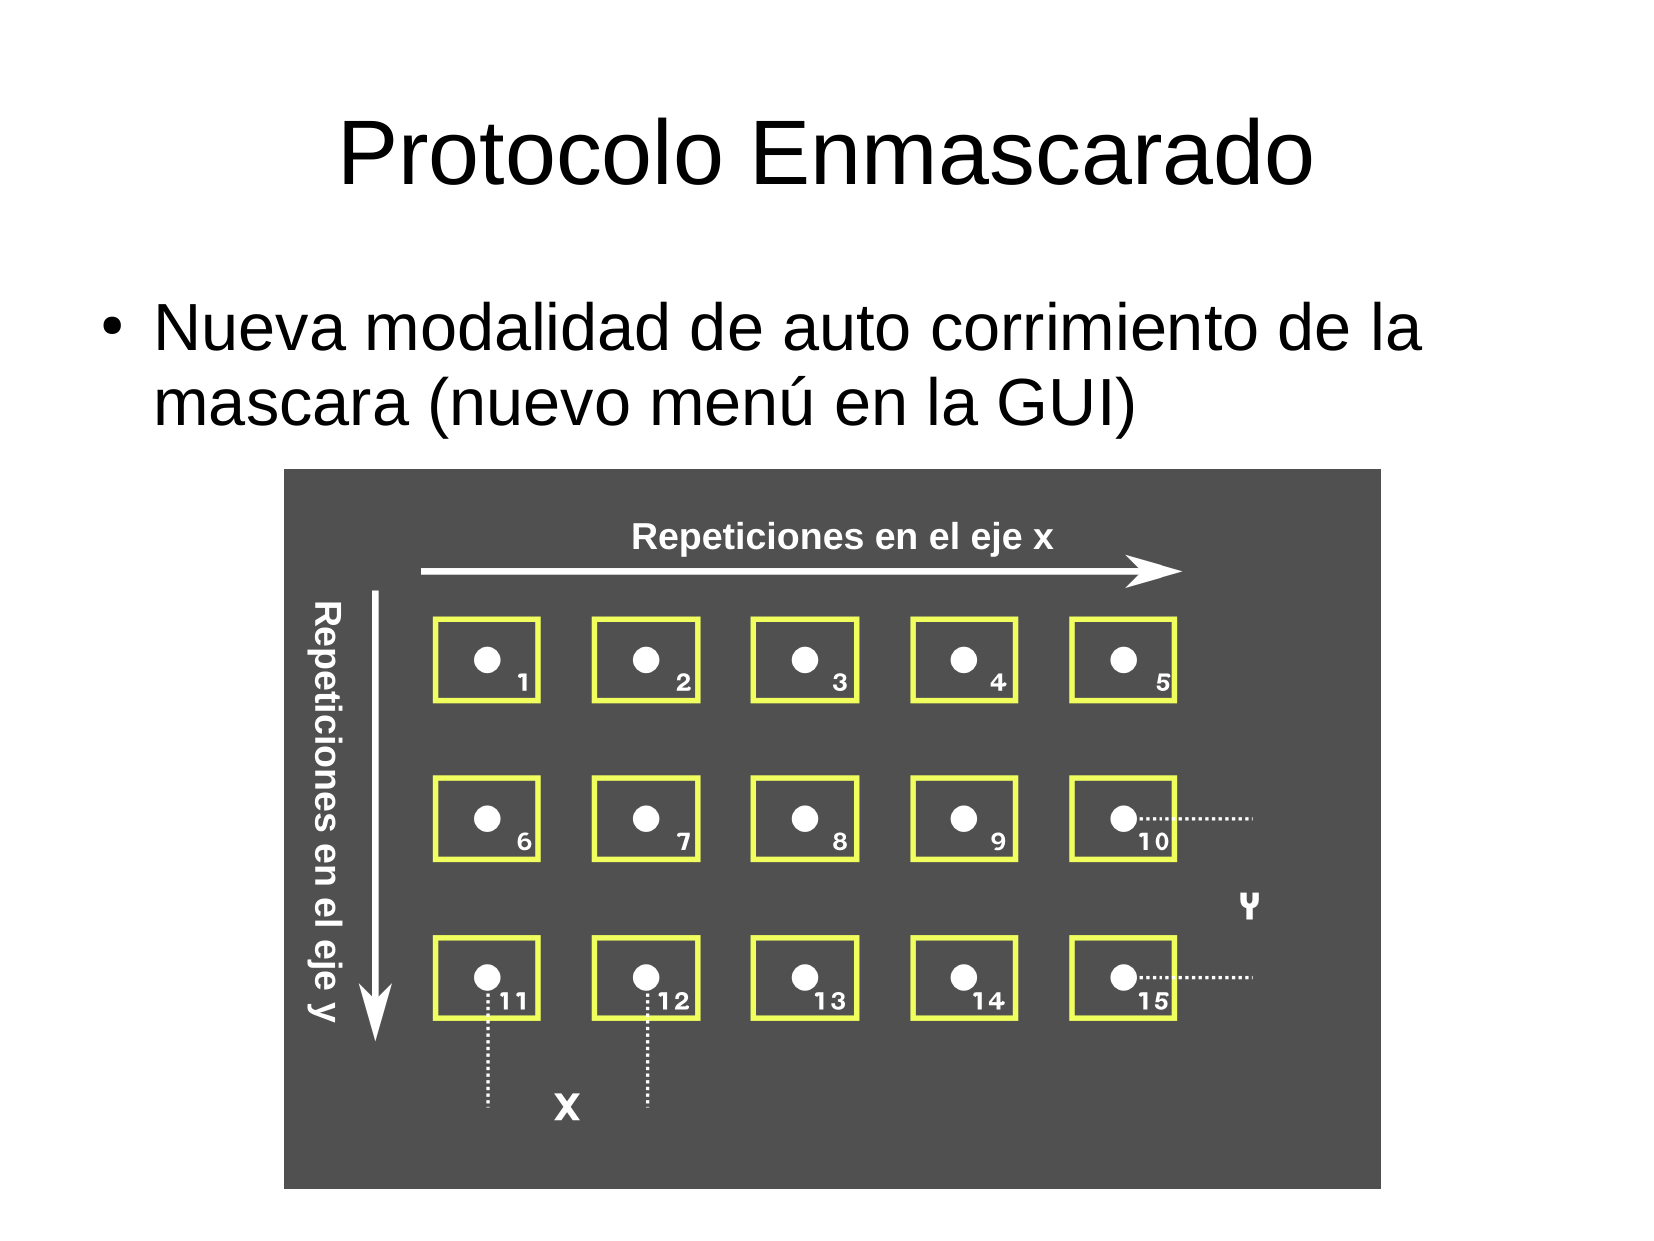

# Protocolo Enmascarado
Nueva modalidad de auto corrimiento de la mascara (nuevo menú en la GUI)
Repeticiones en el eje x
Repeticiones en el eje y